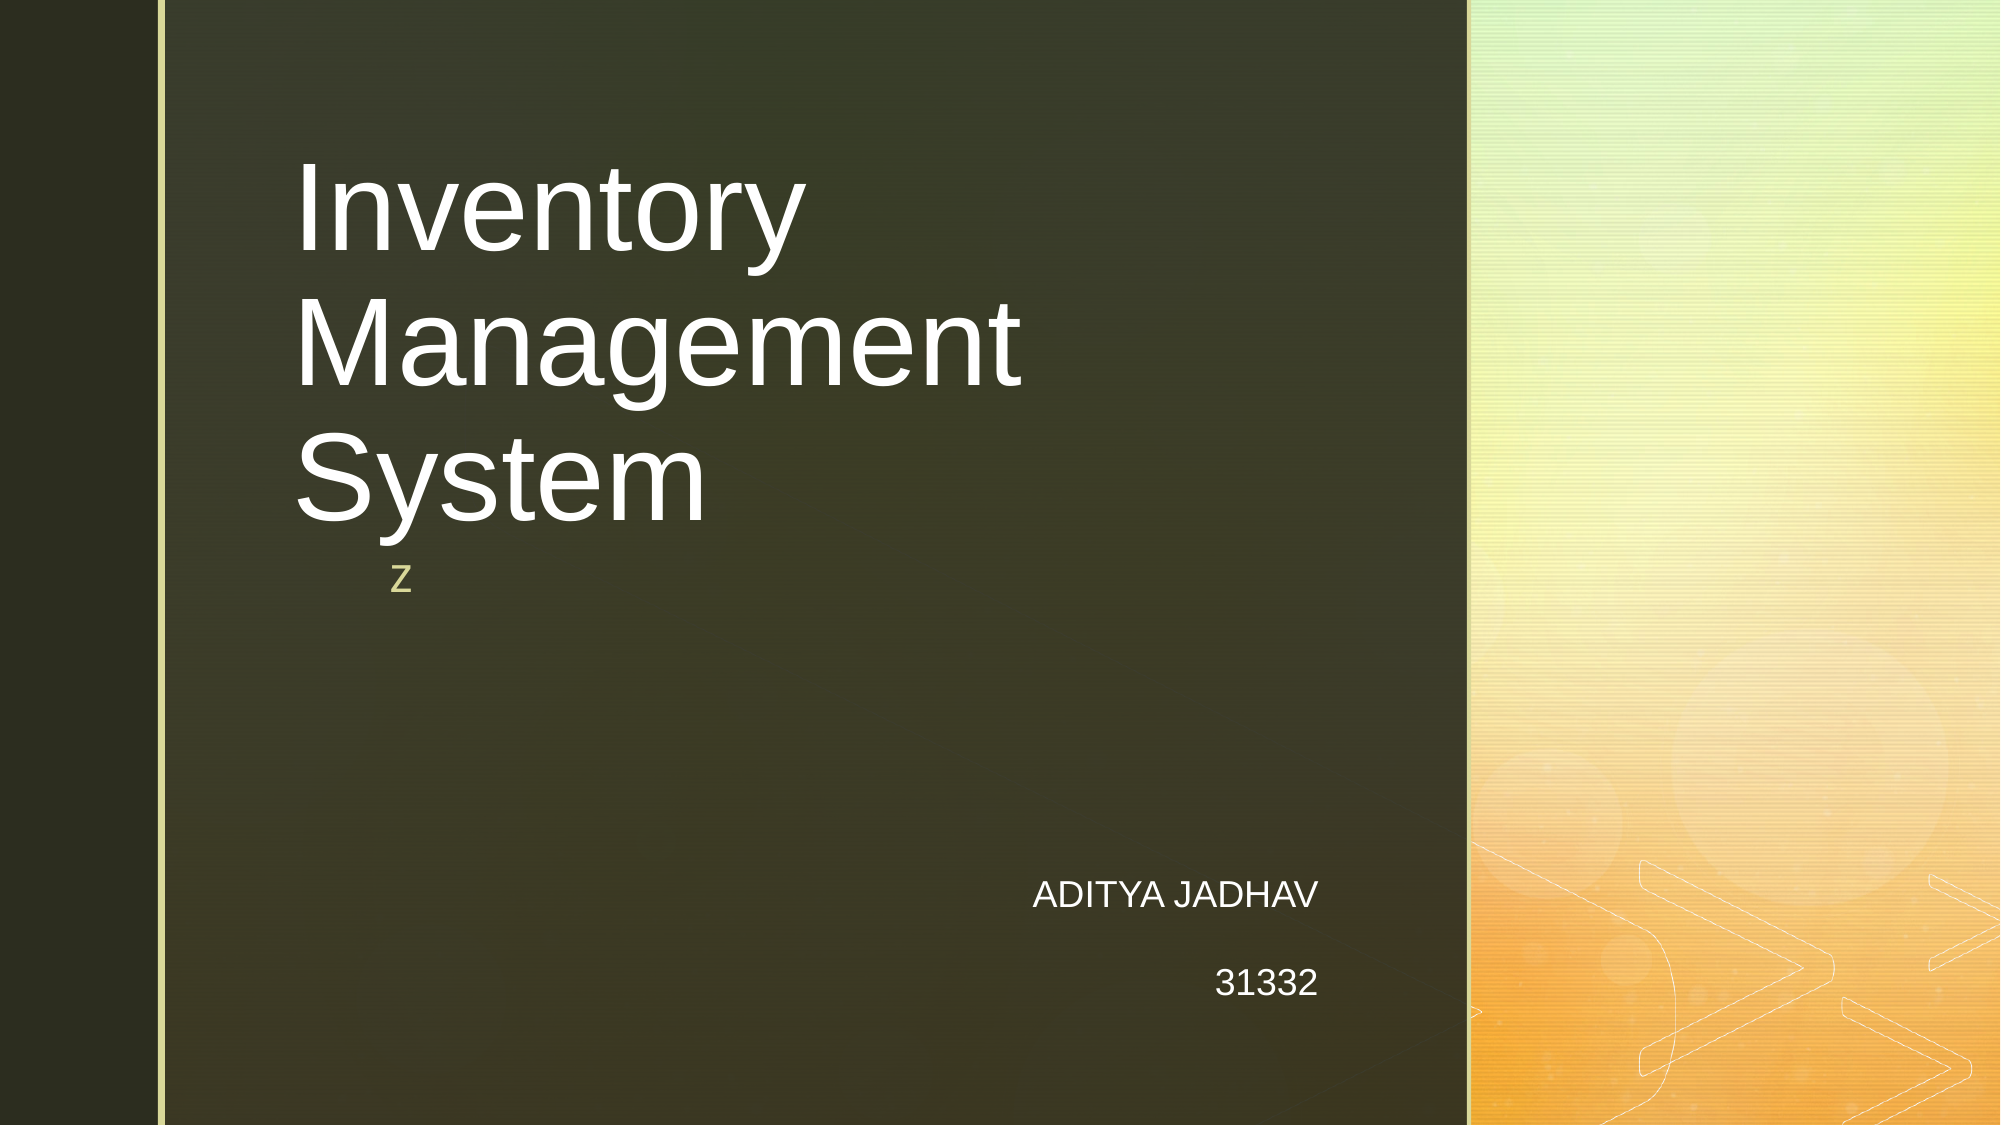

# Inventory Management System
ADITYA JADHAV
31332